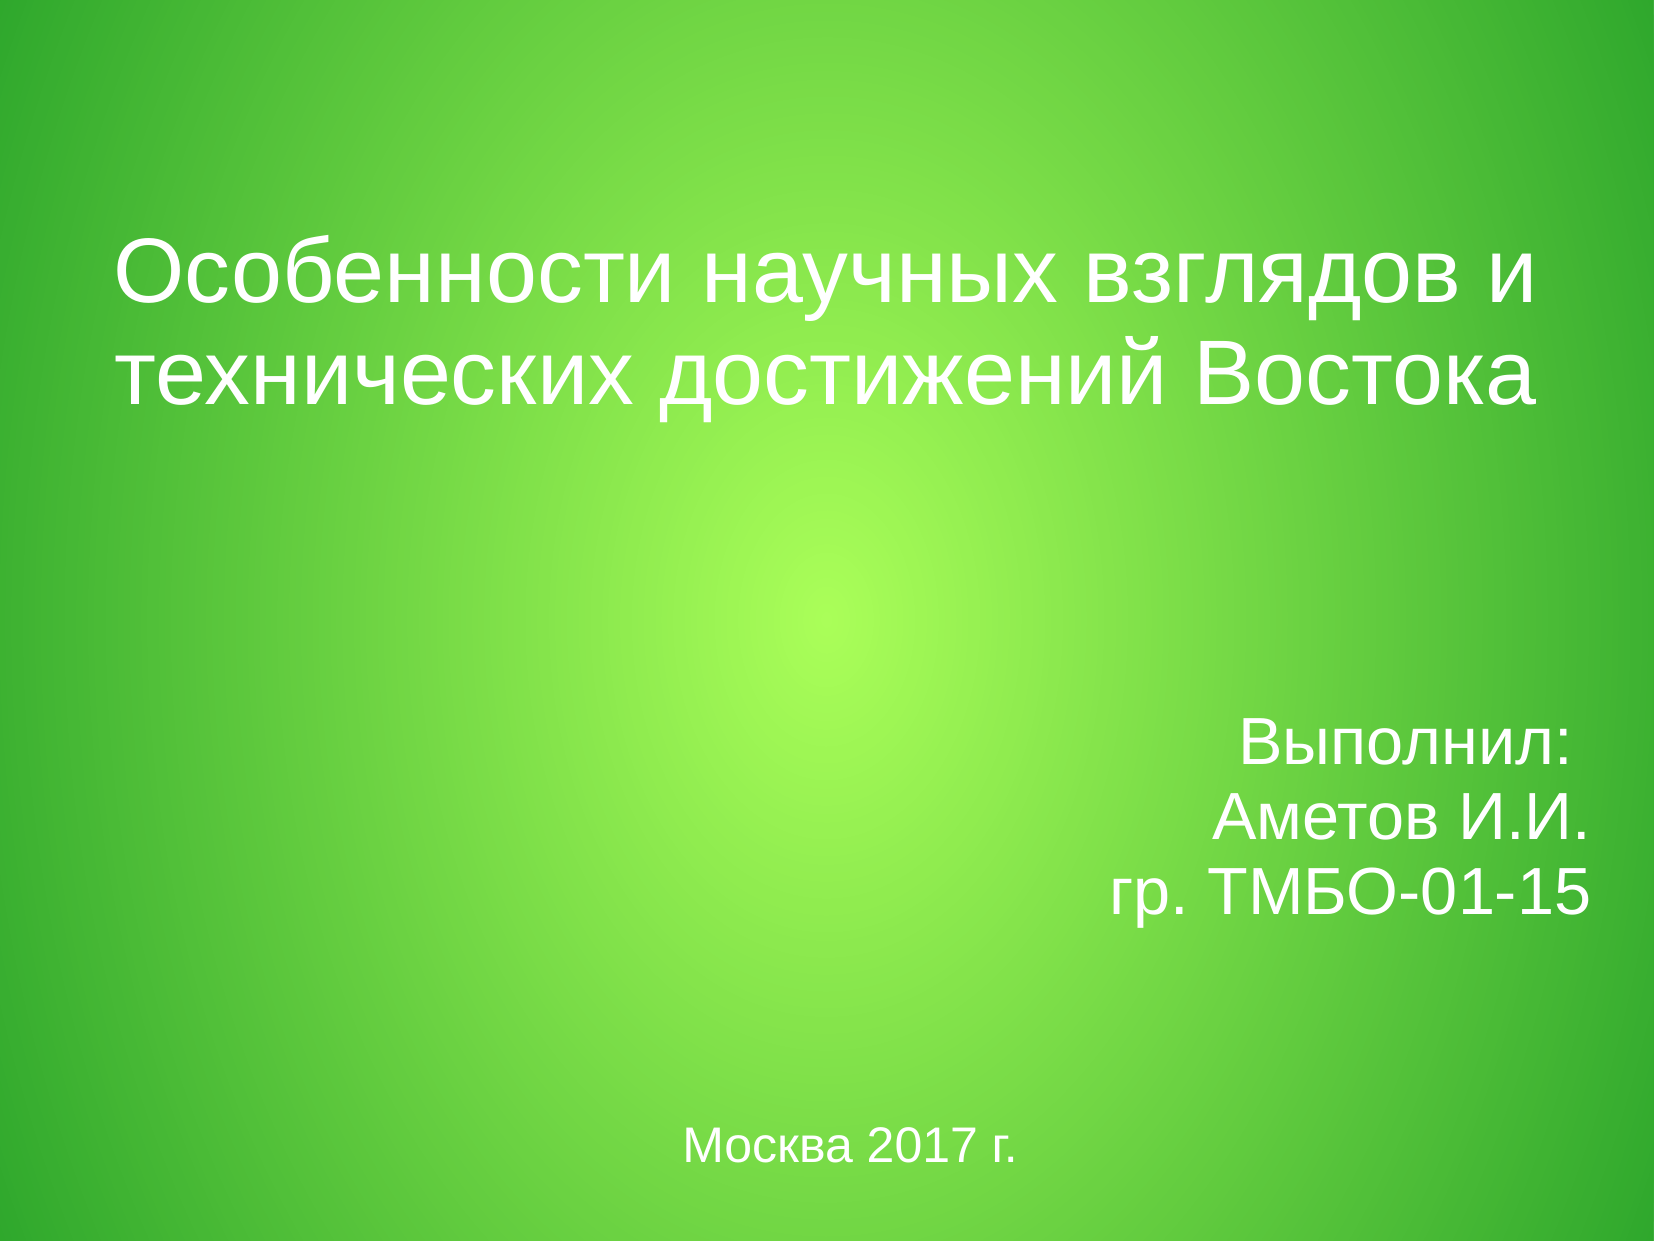

# Особенности научных взглядов и технических достижений Востока
Выполнил:
 Аметов И.И.
гр. ТМБО-01-15
Москва 2017 г.